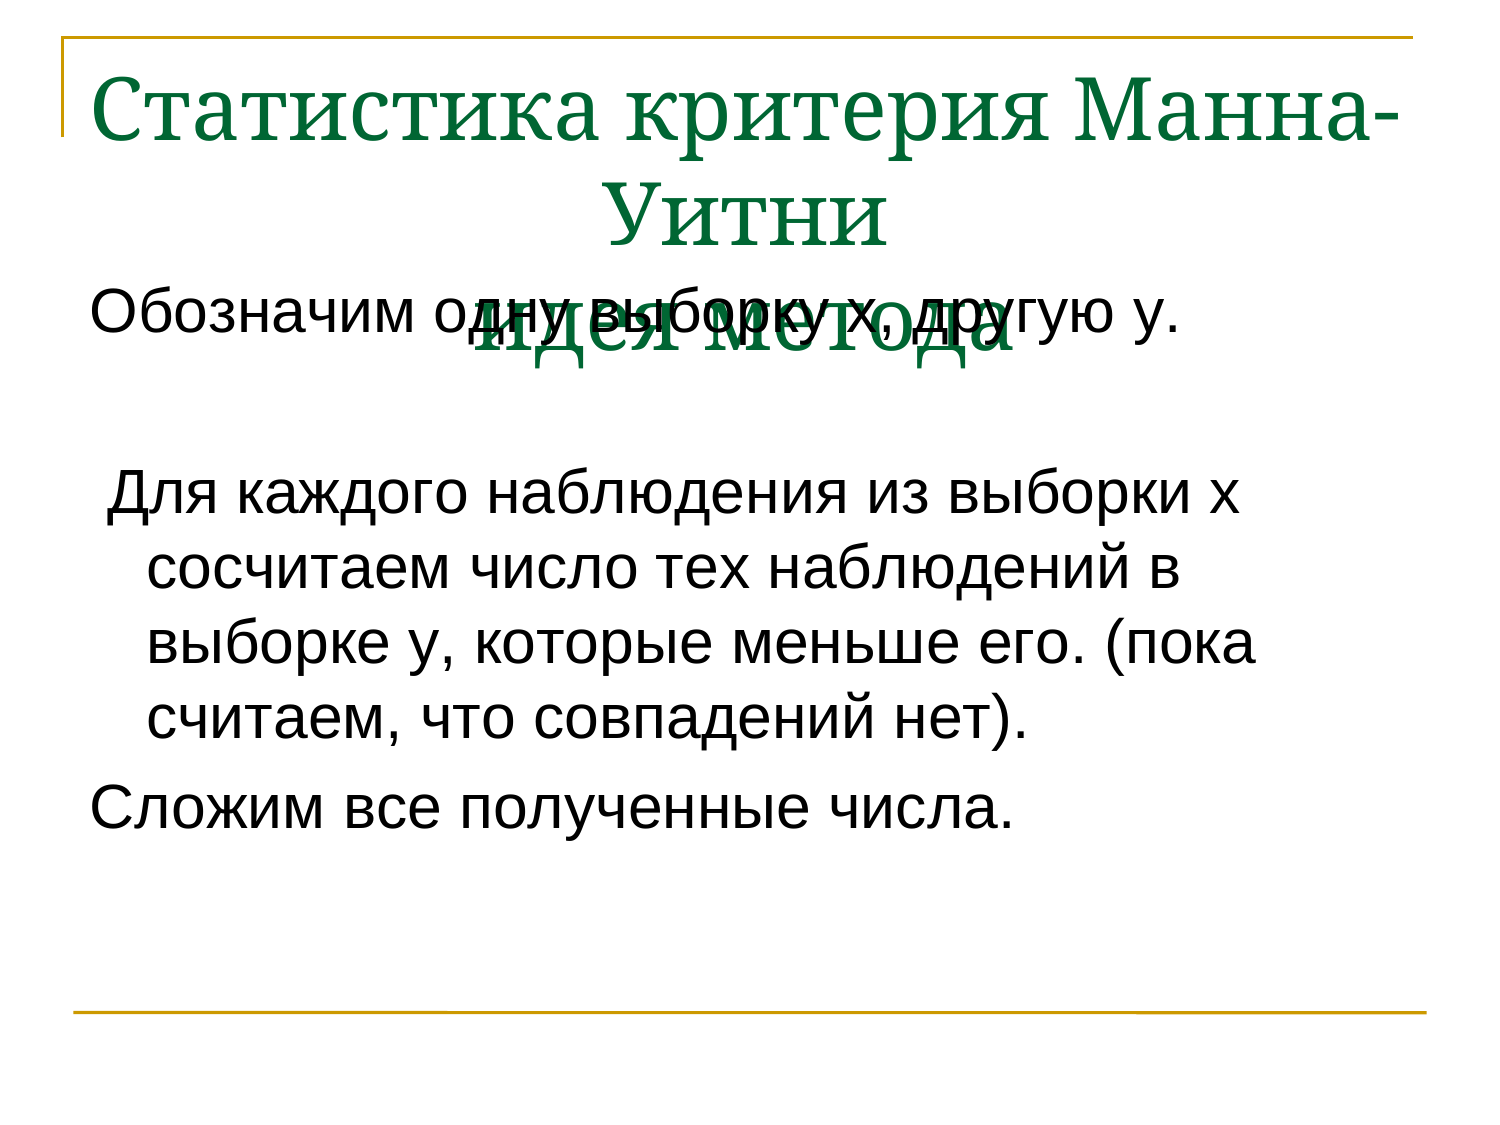

# Статистика критерия Манна-Уитни идея метода
Обозначим одну выборку x, другую y.
 Для каждого наблюдения из выборки x сосчитаем число тех наблюдений в выборке y, которые меньше его. (пока считаем, что совпадений нет).
Сложим все полученные числа.